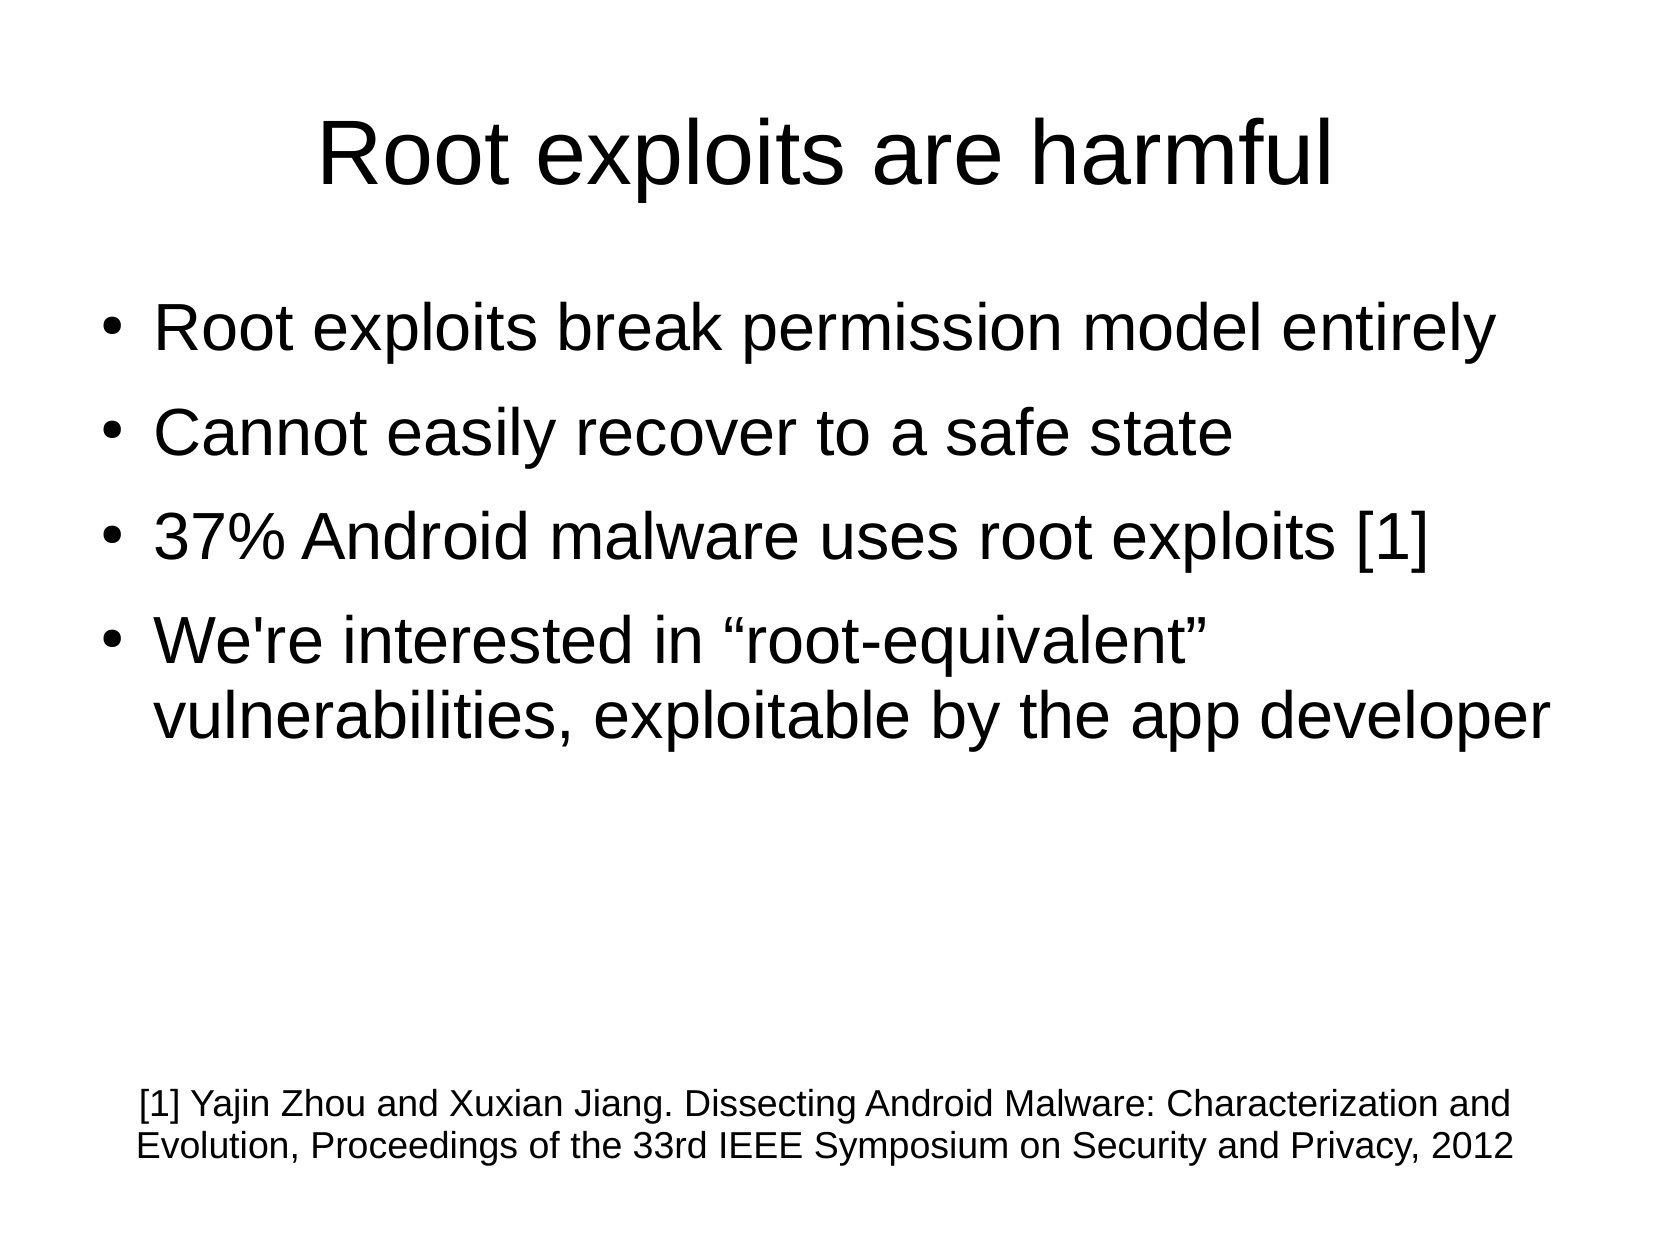

# Root exploits are harmful
Root exploits break permission model entirely
Cannot easily recover to a safe state
37% Android malware uses root exploits [1]
We're interested in “root-equivalent” vulnerabilities, exploitable by the app developer
[1] Yajin Zhou and Xuxian Jiang. Dissecting Android Malware: Characterization and Evolution, Proceedings of the 33rd IEEE Symposium on Security and Privacy, 2012